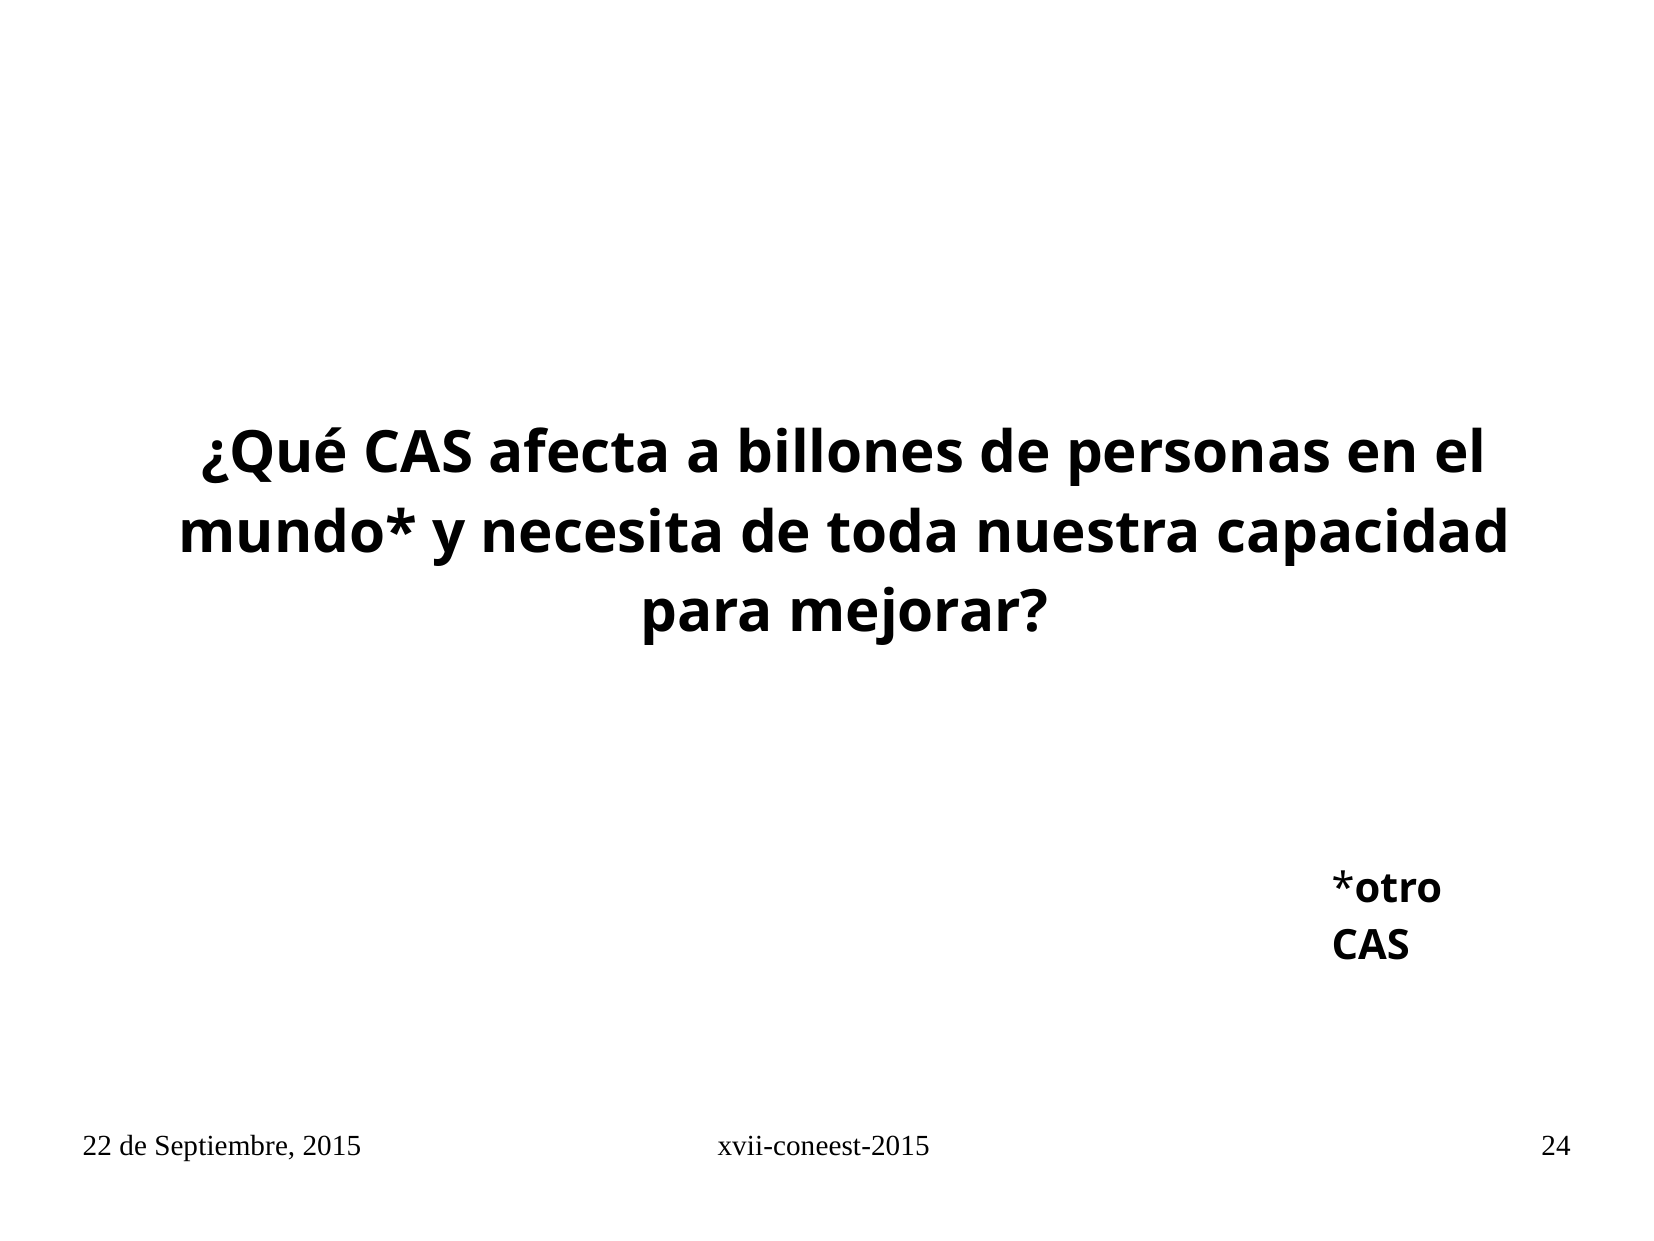

# ¿Qué CAS afecta a billones de personas en el mundo* y necesita de toda nuestra capacidad para mejorar?
*otro CAS
22 de Septiembre, 2015
xvii-coneest-2015
24